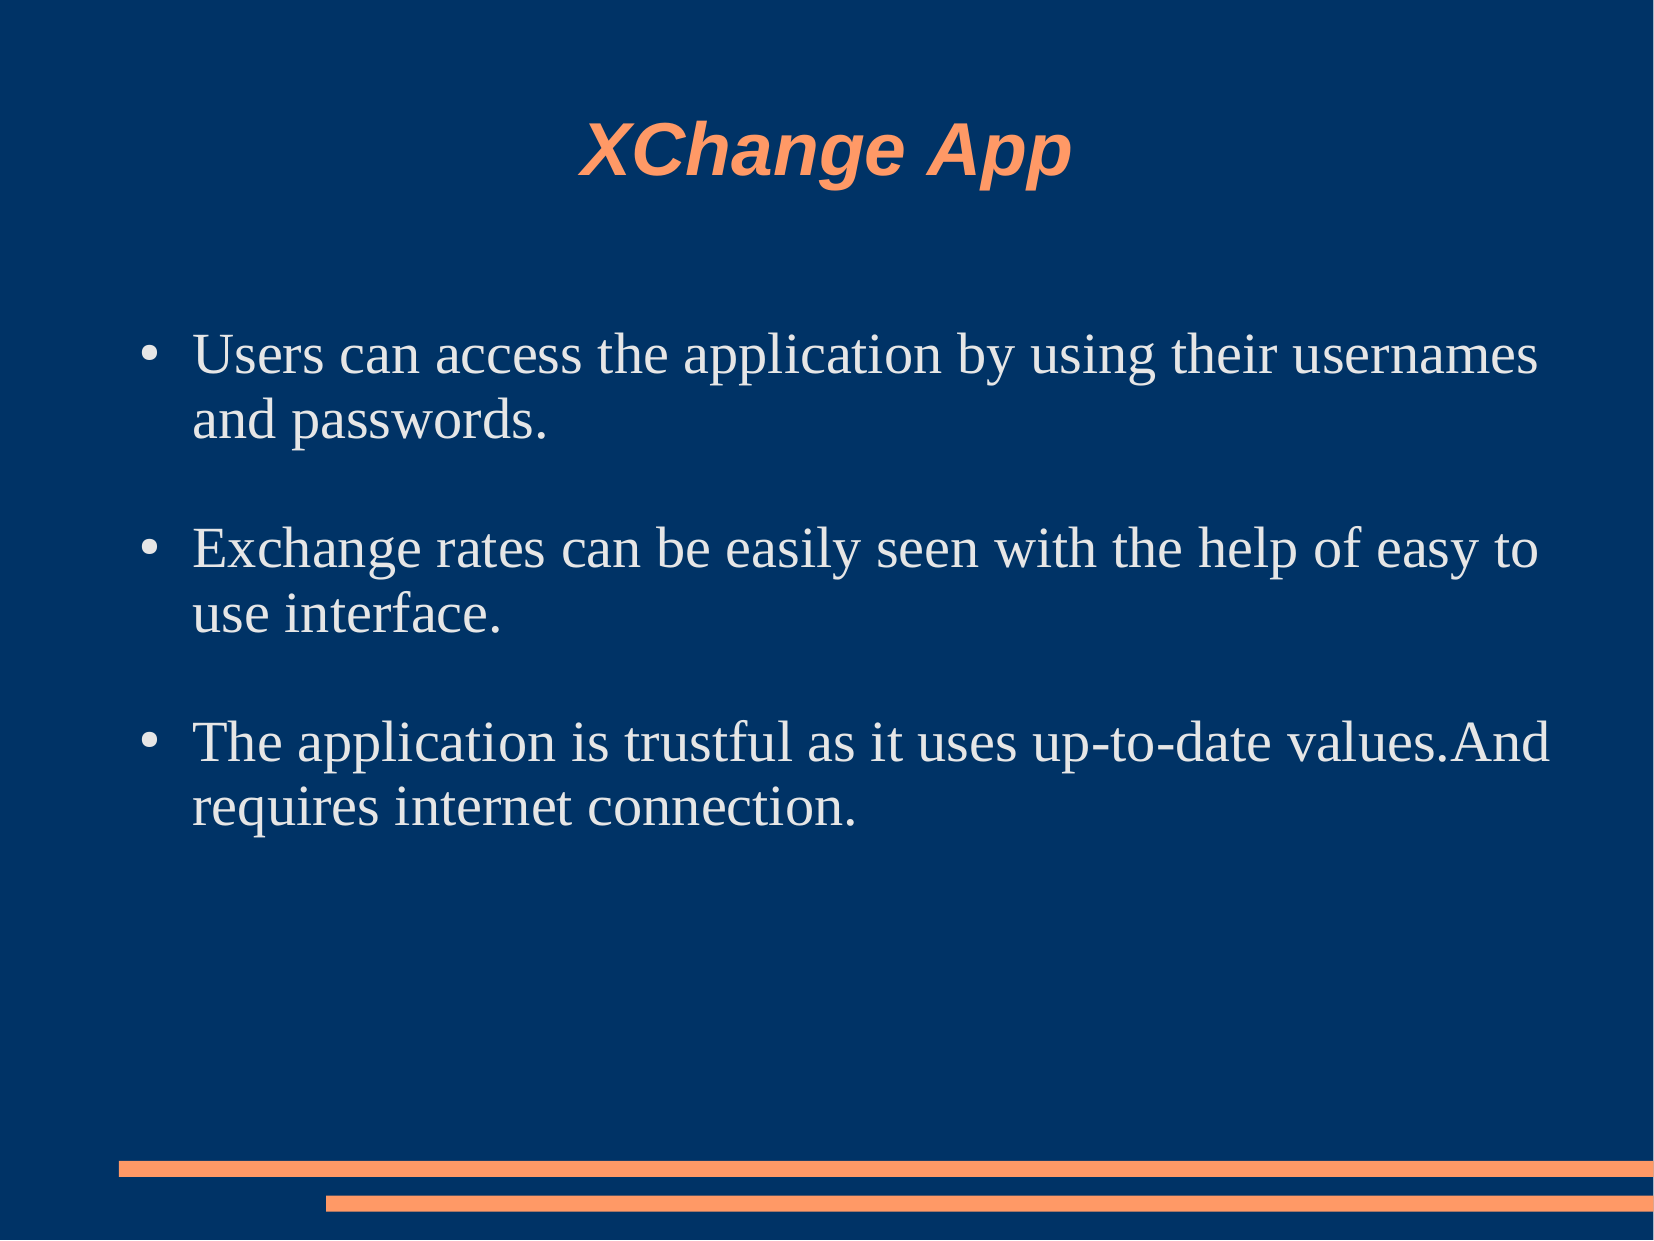

# XChange App
Users can access the application by using their usernames and passwords.
Exchange rates can be easily seen with the help of easy to use interface.
The application is trustful as it uses up-to-date values.And requires internet connection.